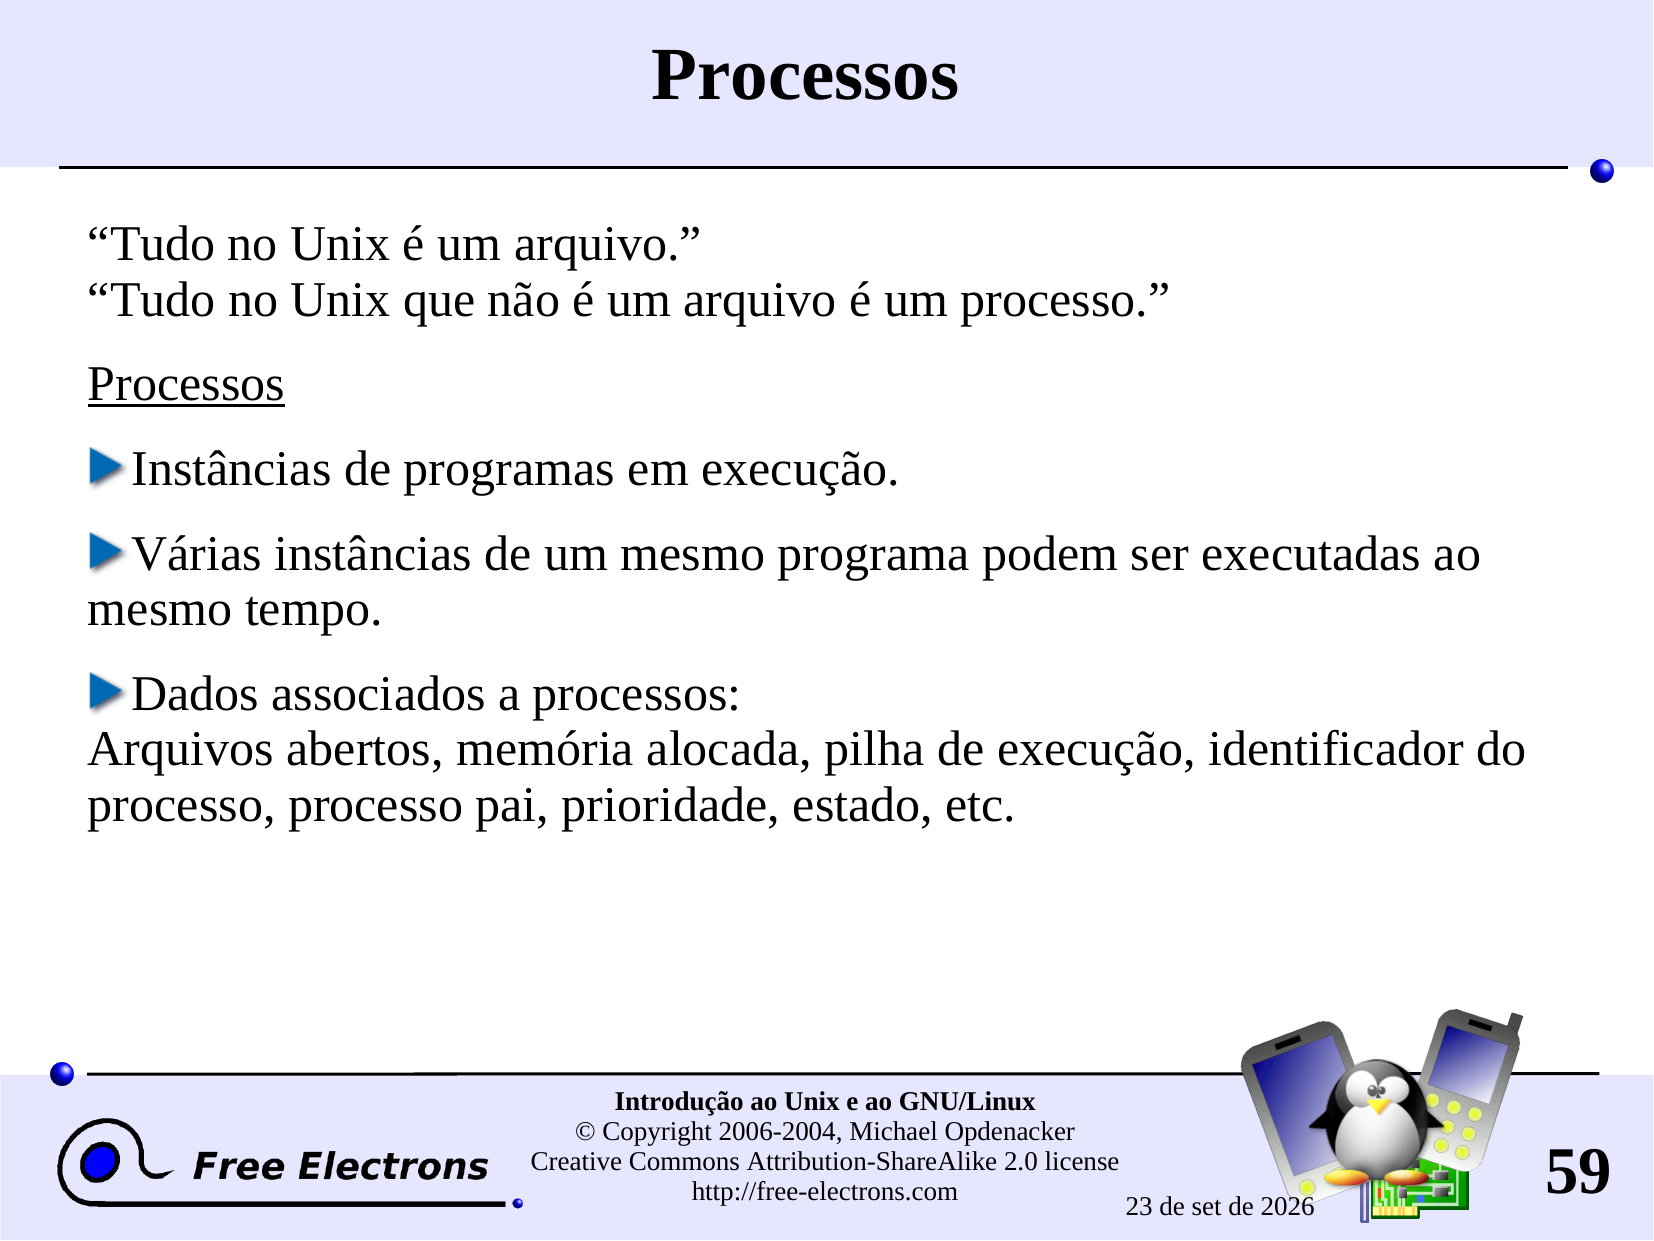

# Processos
“Tudo no Unix é um arquivo.”
“Tudo no Unix que não é um arquivo é um processo.”
Processos
Instâncias de programas em execução.
Várias instâncias de um mesmo programa podem ser executadas ao mesmo tempo.
Dados associados a processos:
Arquivos abertos, memória alocada, pilha de execução, identificador do processo, processo pai, prioridade, estado, etc.